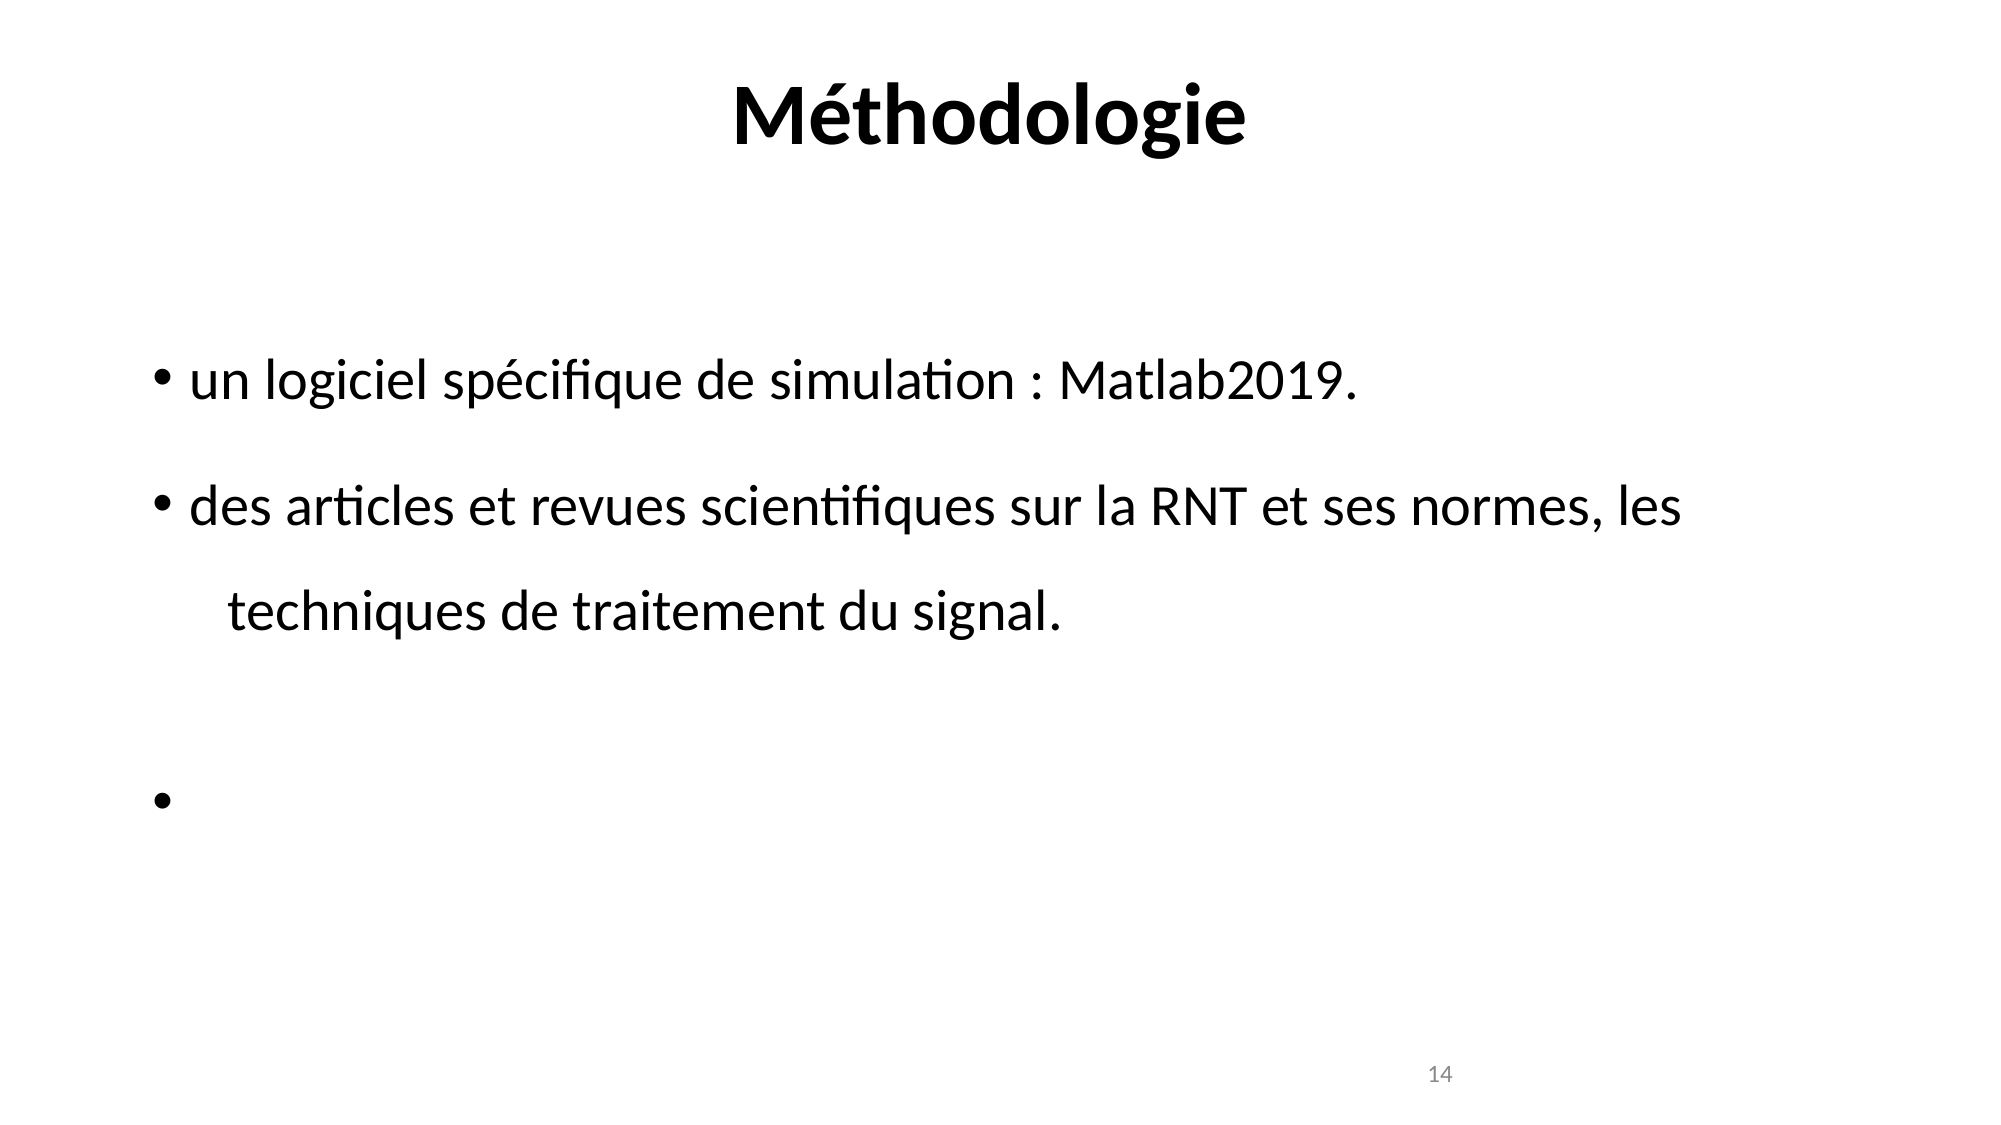

# Méthodologie
un logiciel spécifique de simulation : Matlab2019.
des articles et revues scientifiques sur la RNT et ses normes, les techniques de traitement du signal.